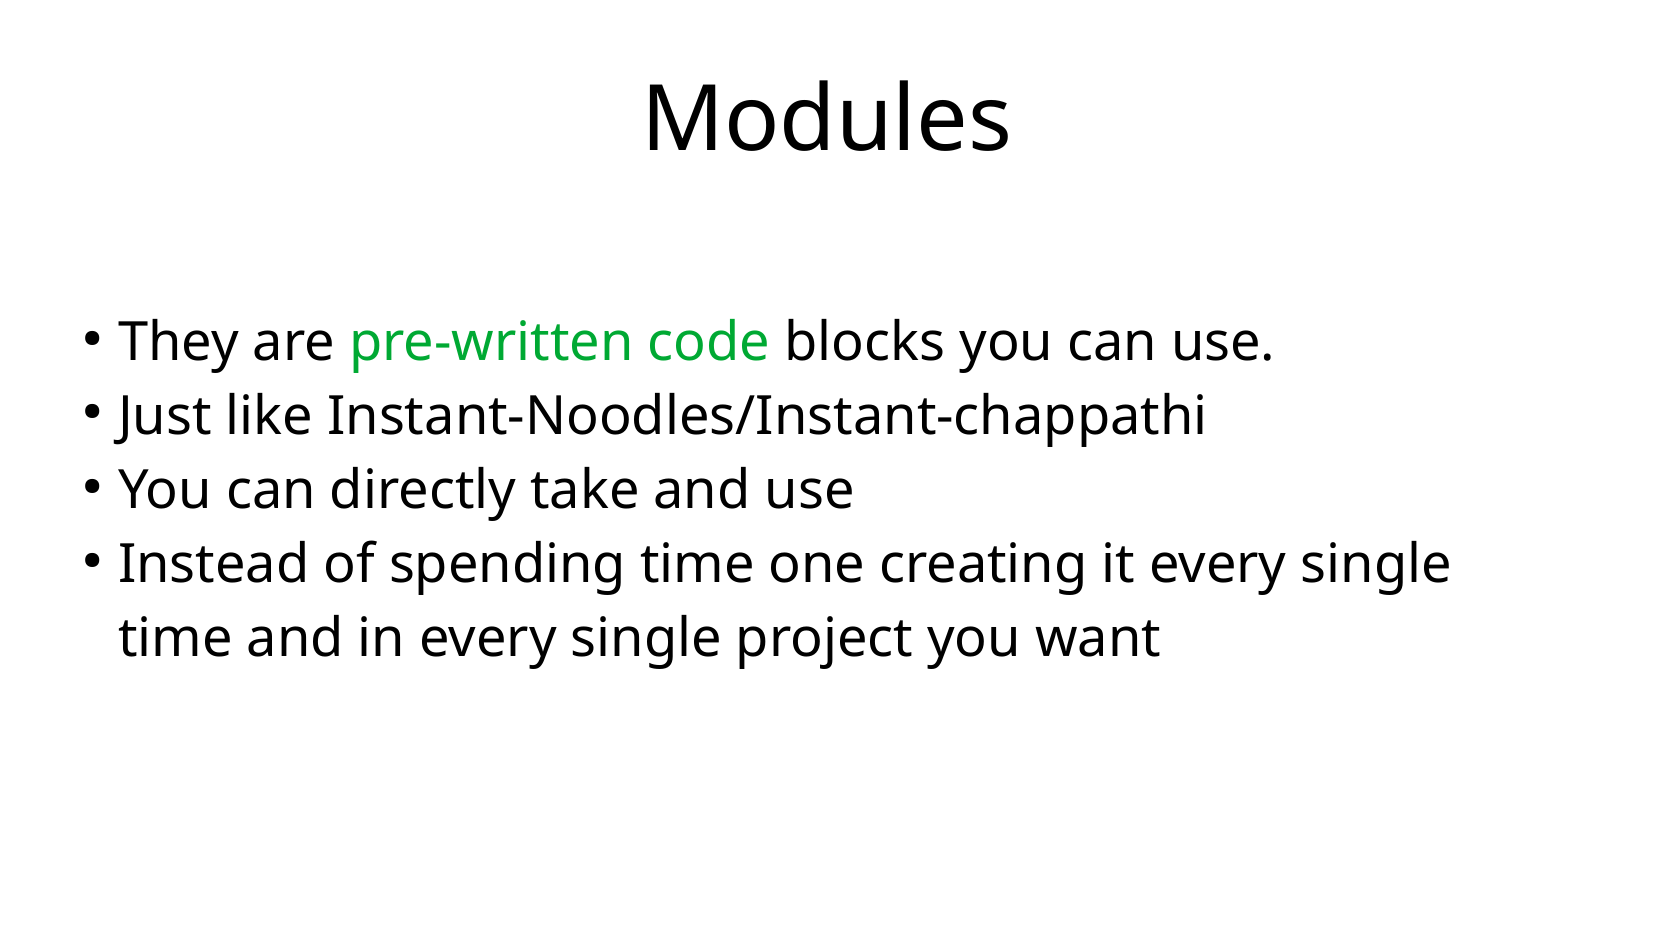

# Modules
They are pre-written code blocks you can use.
Just like Instant-Noodles/Instant-chappathi
You can directly take and use
Instead of spending time one creating it every single time and in every single project you want